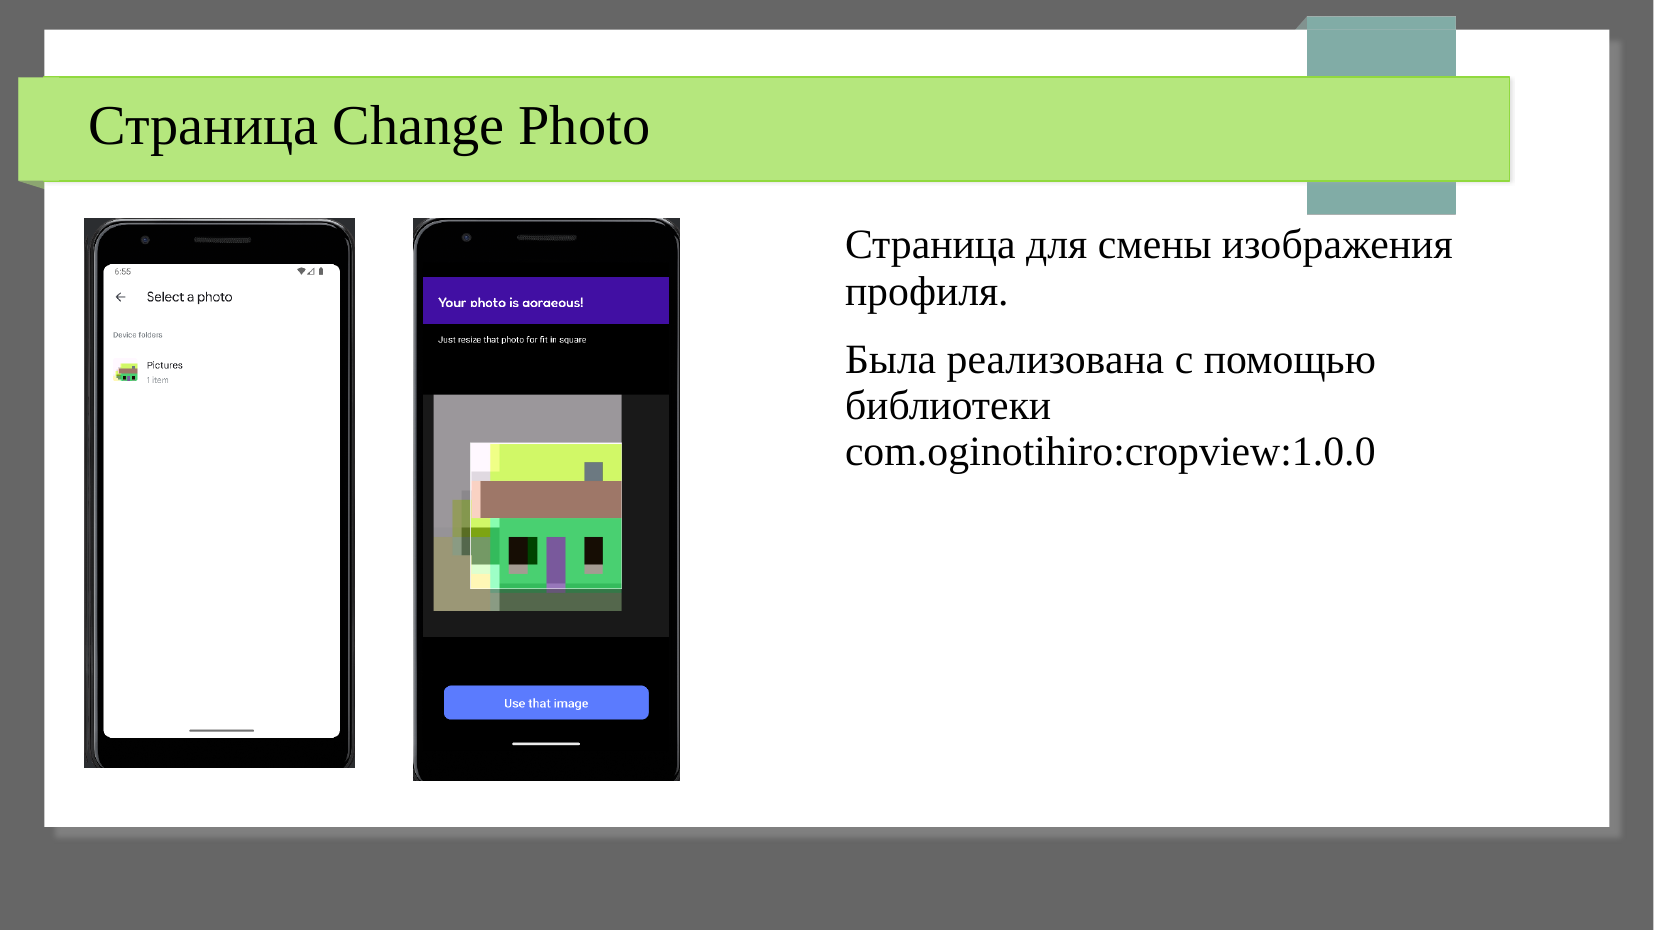

# Страница Change Photo
Страница для смены изображения профиля.
Была реализована с помощью библиотеки com.oginotihiro:cropview:1.0.0